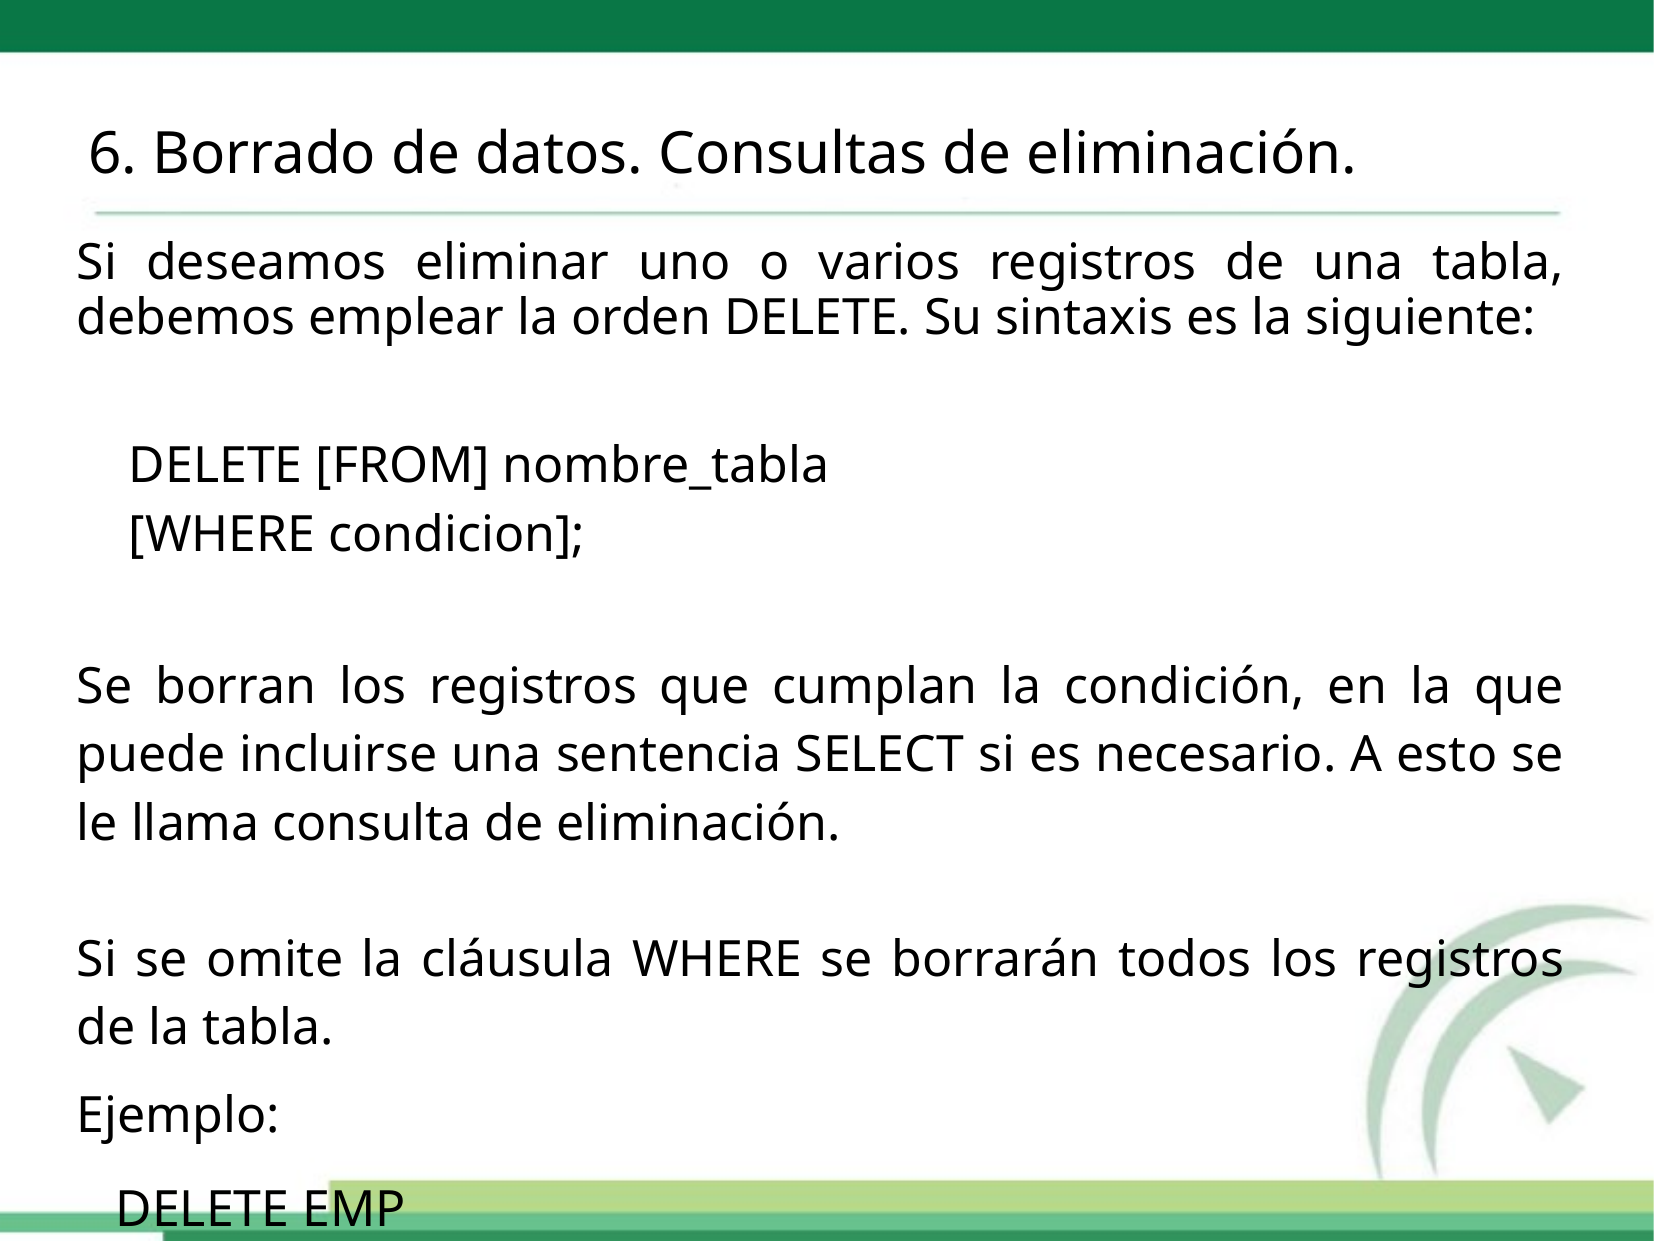

# 6. Borrado de datos. Consultas de eliminación.
Si deseamos eliminar uno o varios registros de una tabla, debemos emplear la orden DELETE. Su sintaxis es la siguiente:
 DELETE [FROM] nombre_tabla
 [WHERE condicion];
Se borran los registros que cumplan la condición, en la que puede incluirse una sentencia SELECT si es necesario. A esto se le llama consulta de eliminación.
Si se omite la cláusula WHERE se borrarán todos los registros de la tabla.
Ejemplo:
 DELETE EMP
 WHERE DEPTNO = 20;